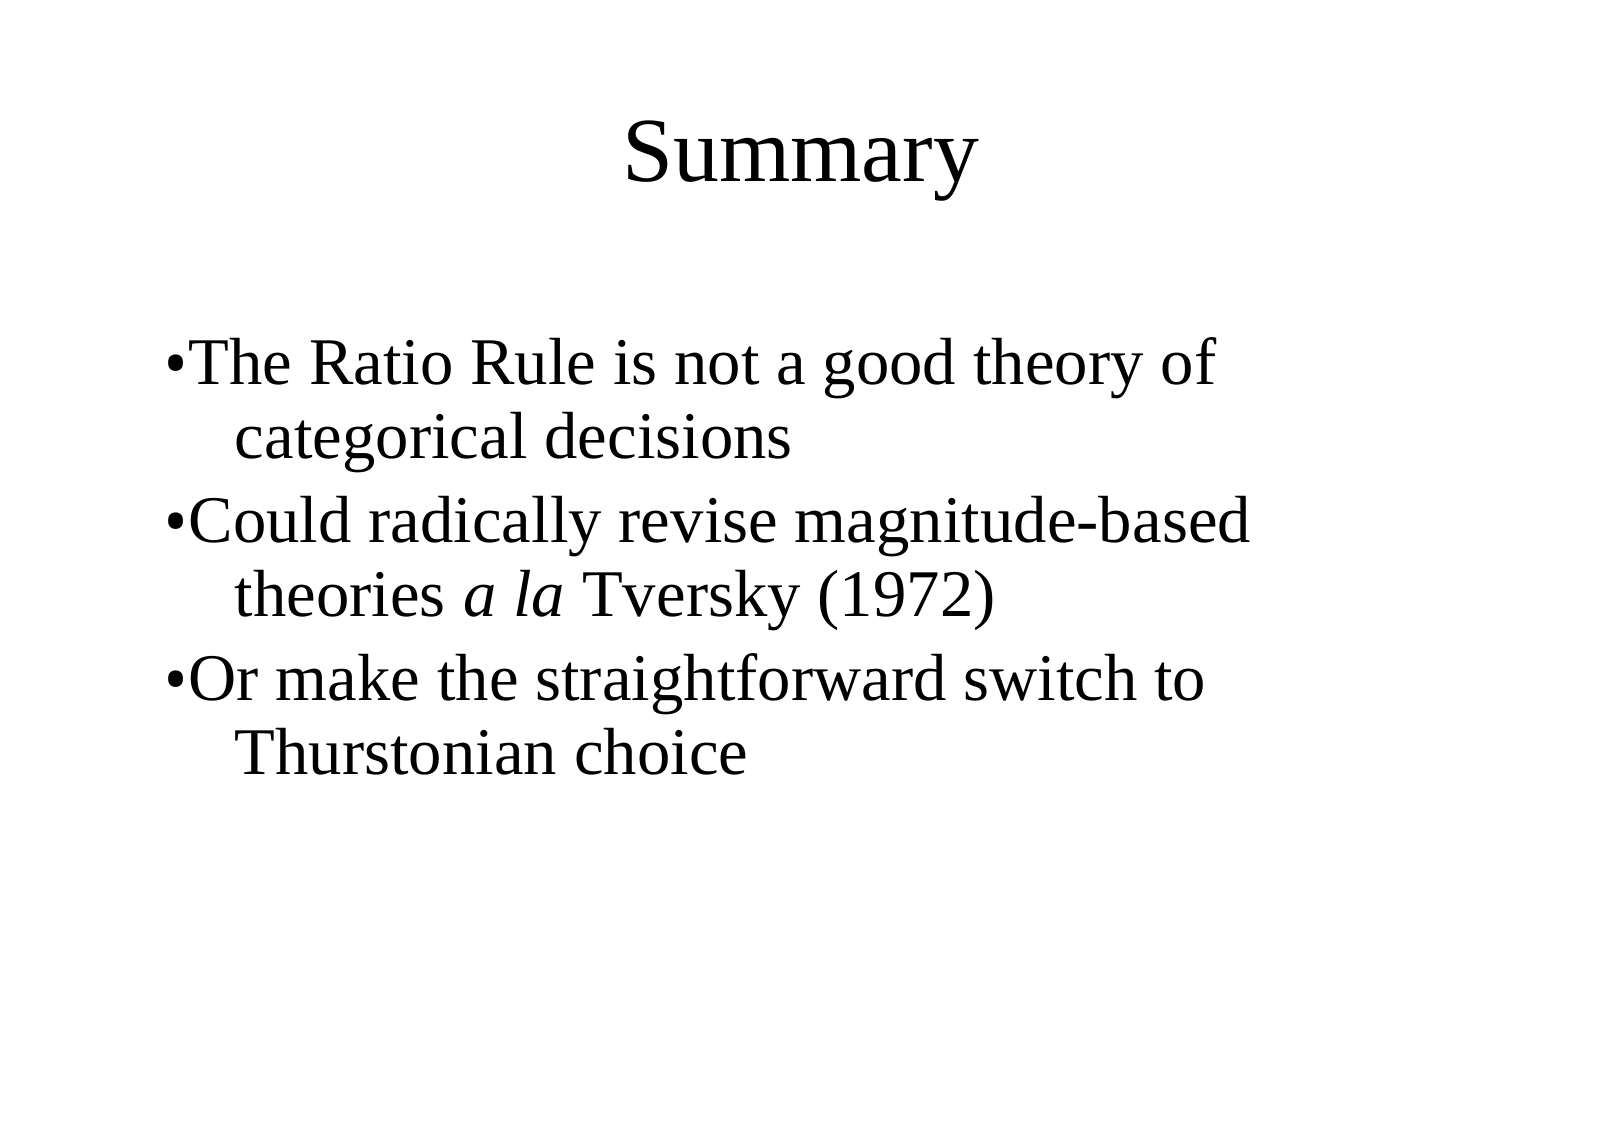

Summary
The Ratio Rule is not a good theory of categorical decisions
Could radically revise magnitude-based theories a la Tversky (1972)
Or make the straightforward switch to Thurstonian choice